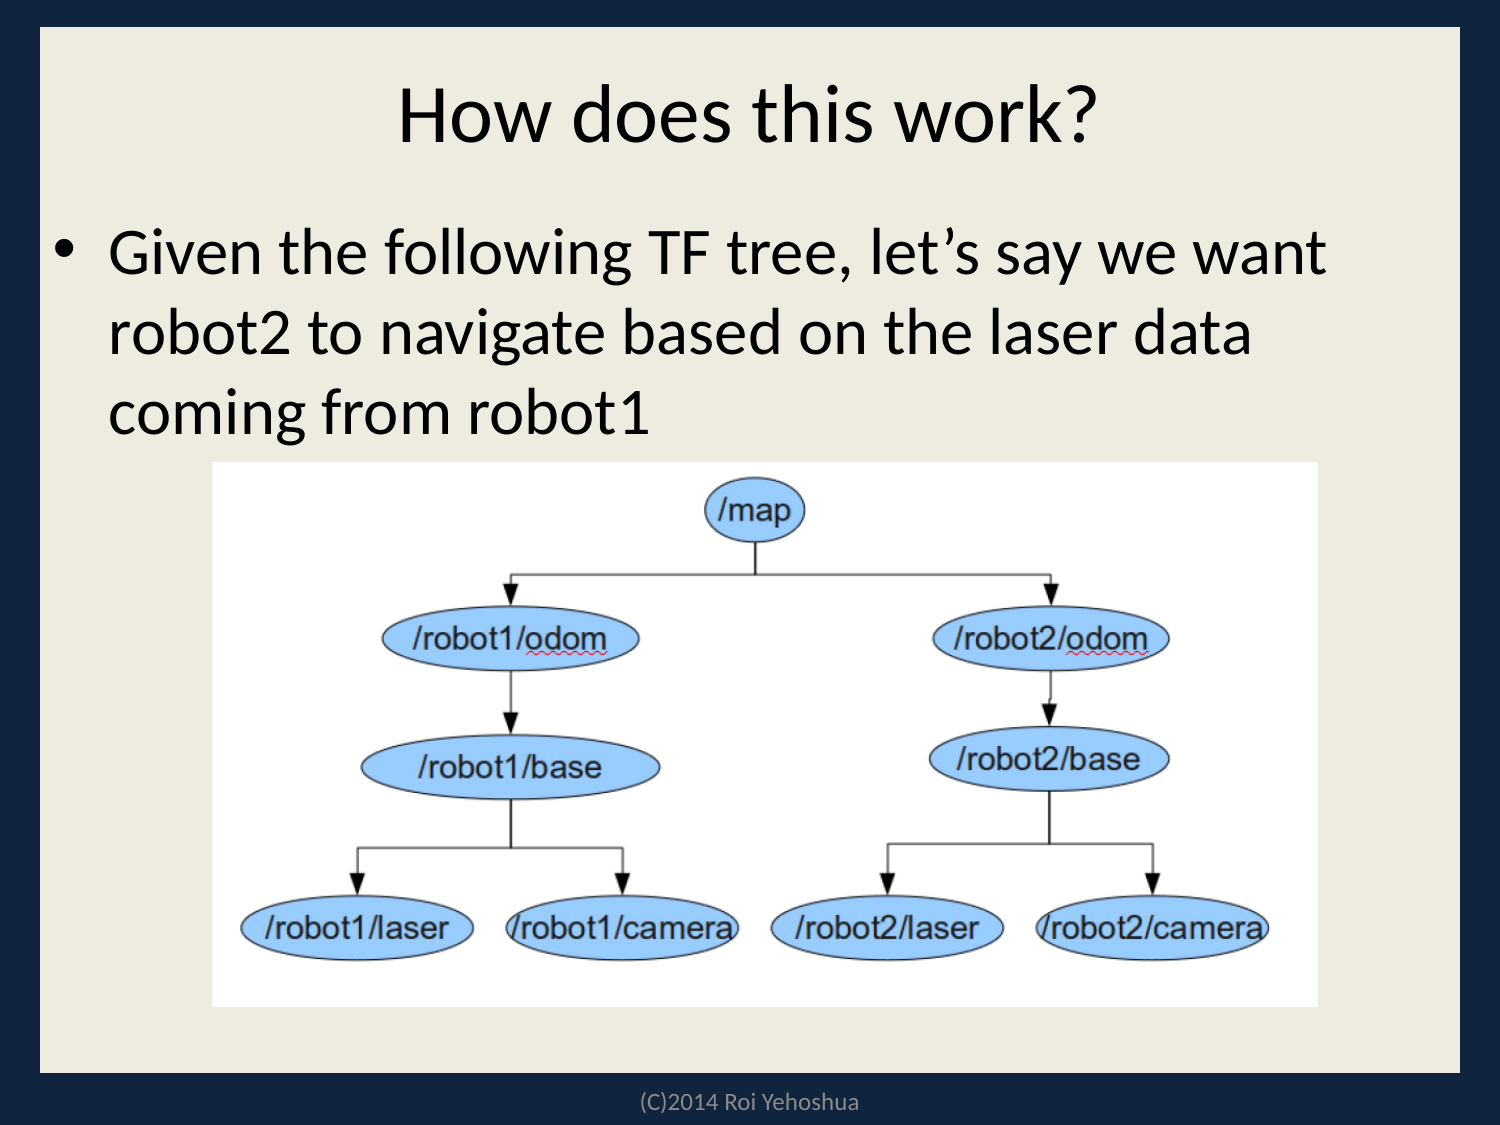

# How does this work?
Given the following TF tree, let’s say we want robot2 to navigate based on the laser data coming from robot1
(C)2014 Roi Yehoshua